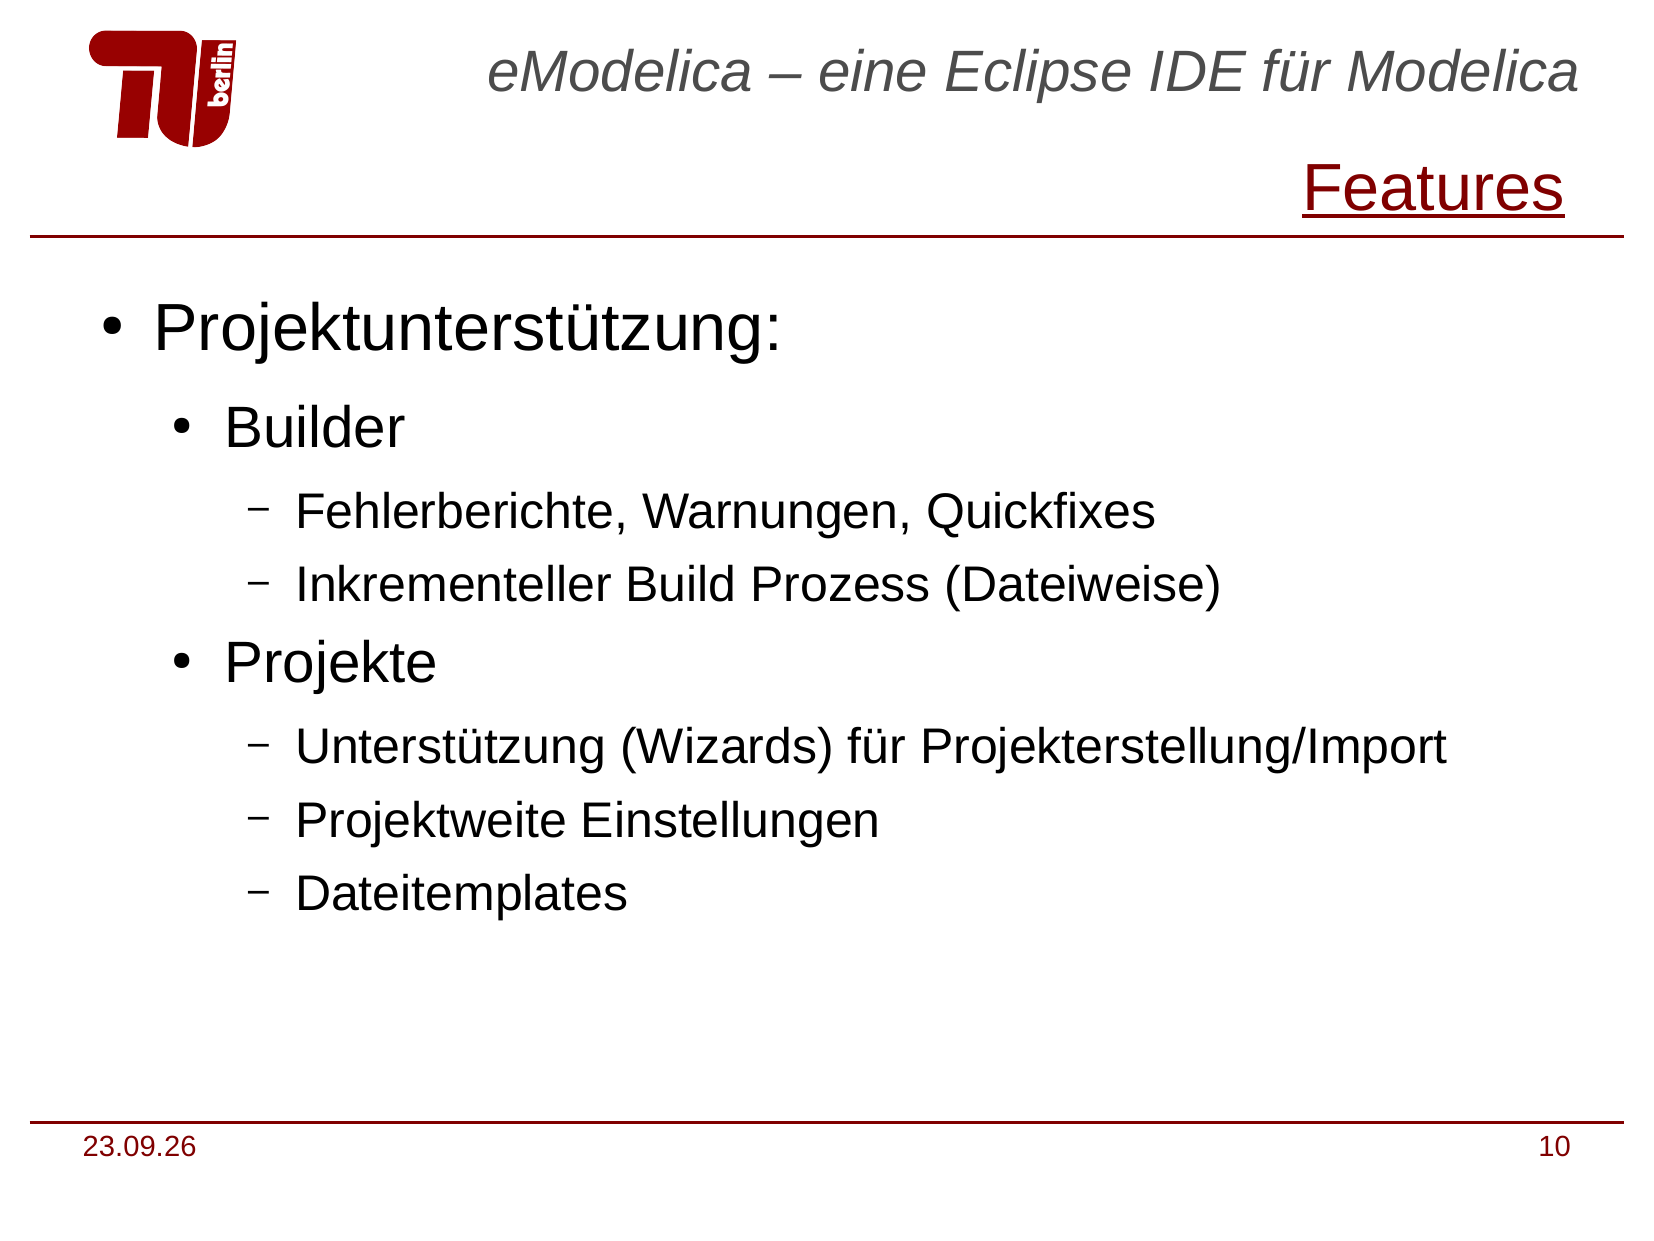

# Features
Projektunterstützung:
Builder
Fehlerberichte, Warnungen, Quickfixes
Inkrementeller Build Prozess (Dateiweise)
Projekte
Unterstützung (Wizards) für Projekterstellung/Import
Projektweite Einstellungen
Dateitemplates
Christoph Höger
10